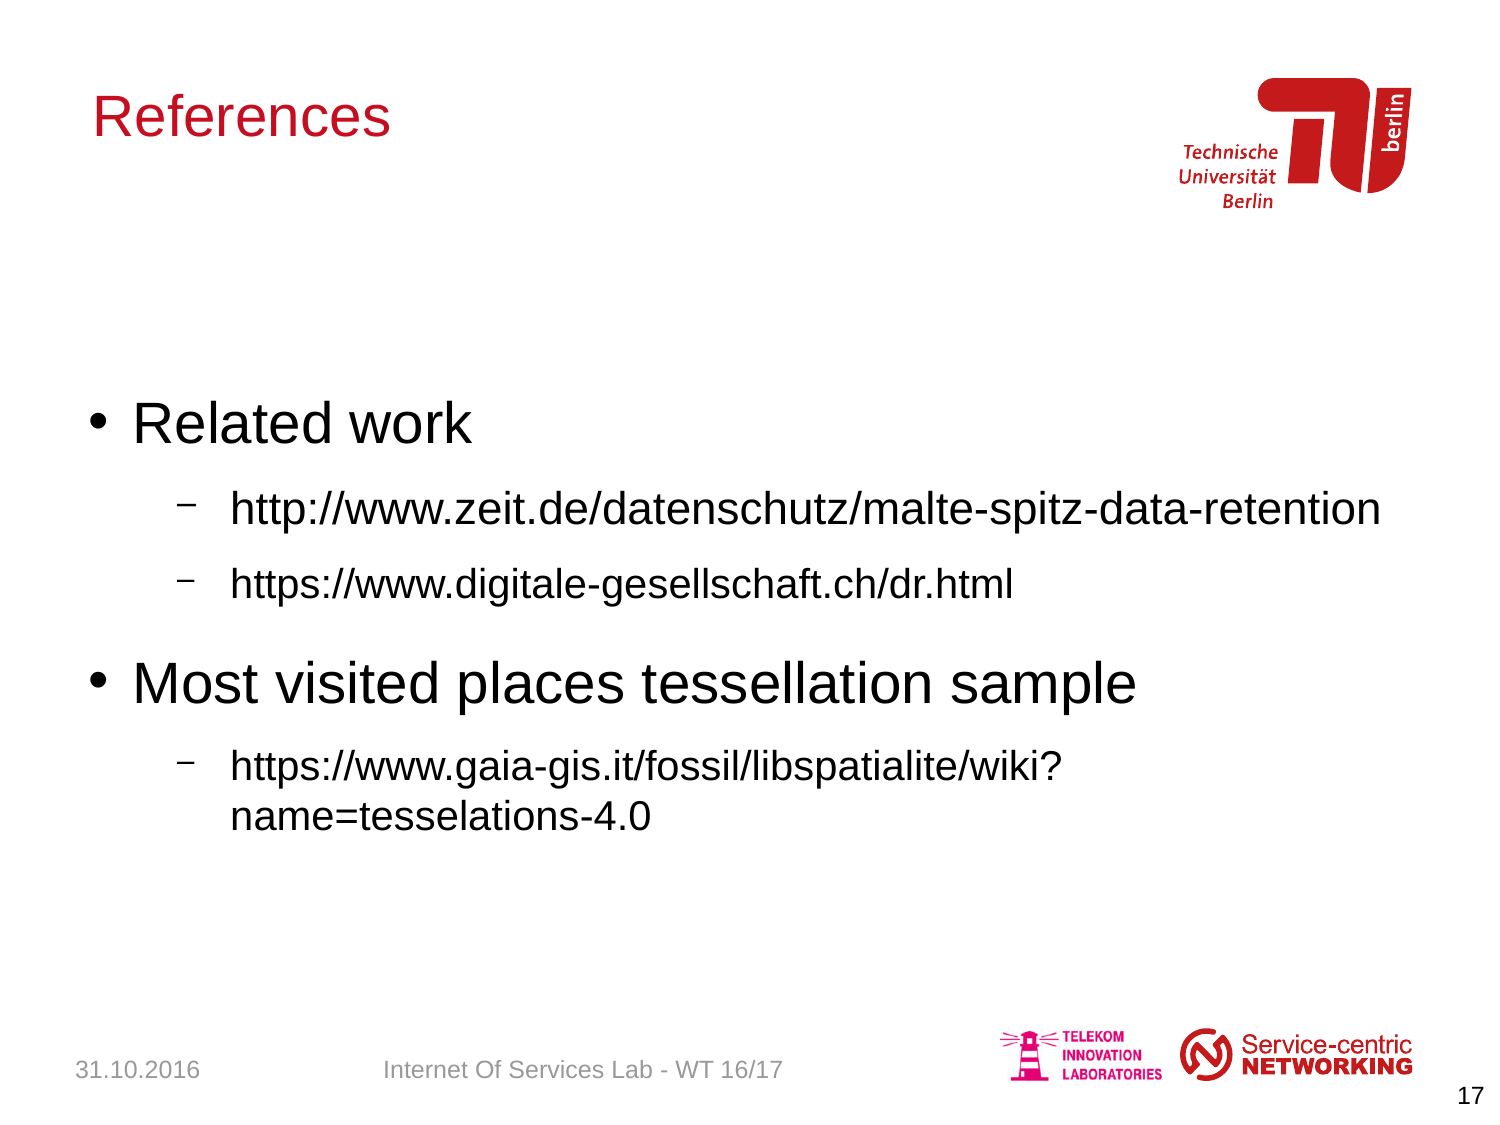

References
# Related work
http://www.zeit.de/datenschutz/malte-spitz-data-retention
https://www.digitale-gesellschaft.ch/dr.html
Most visited places tessellation sample
https://www.gaia-gis.it/fossil/libspatialite/wiki?name=tesselations-4.0
31.10.2016
Internet Of Services Lab - WT 16/17